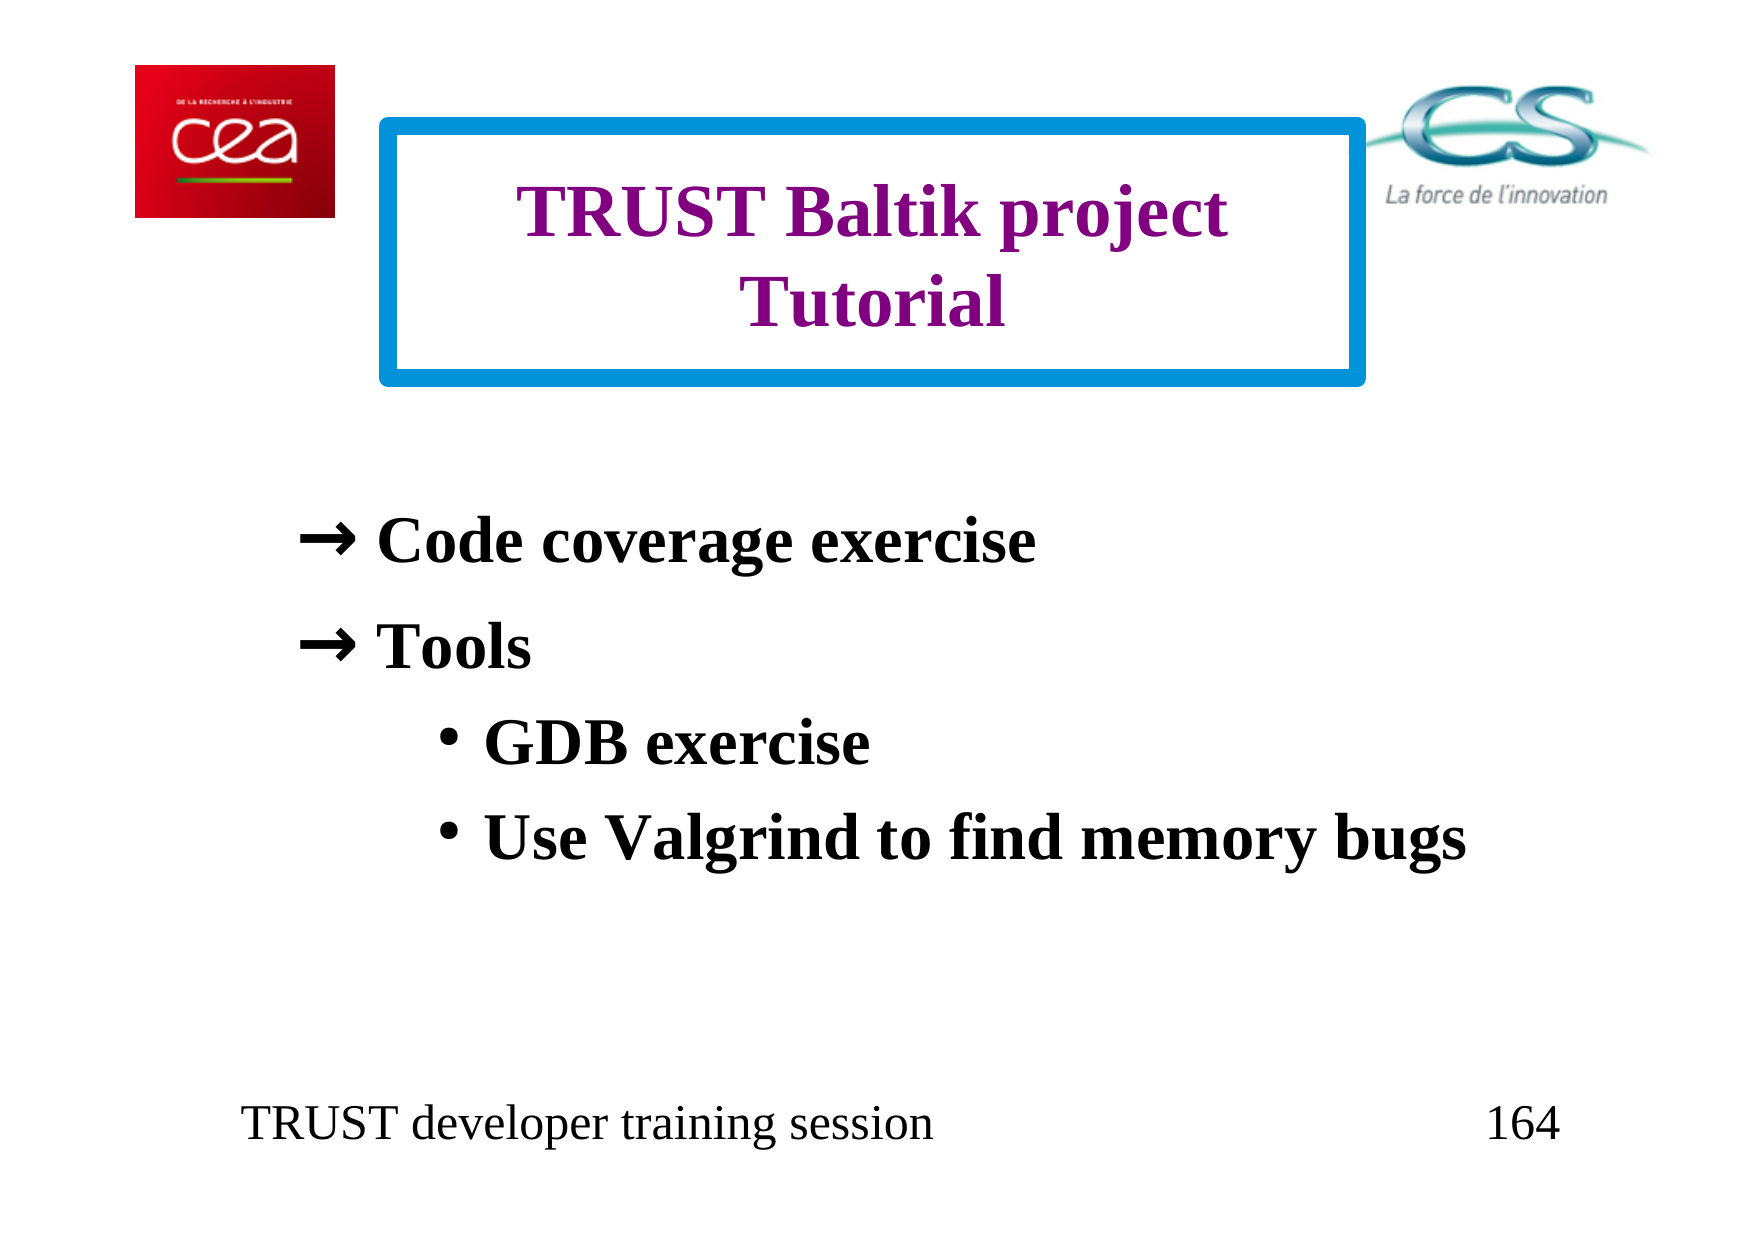

TRUST Baltik project Tutorial
# → Code coverage exercise
→ Tools
GDB exercise
Use Valgrind to find memory bugs
TRUST developer training session
164